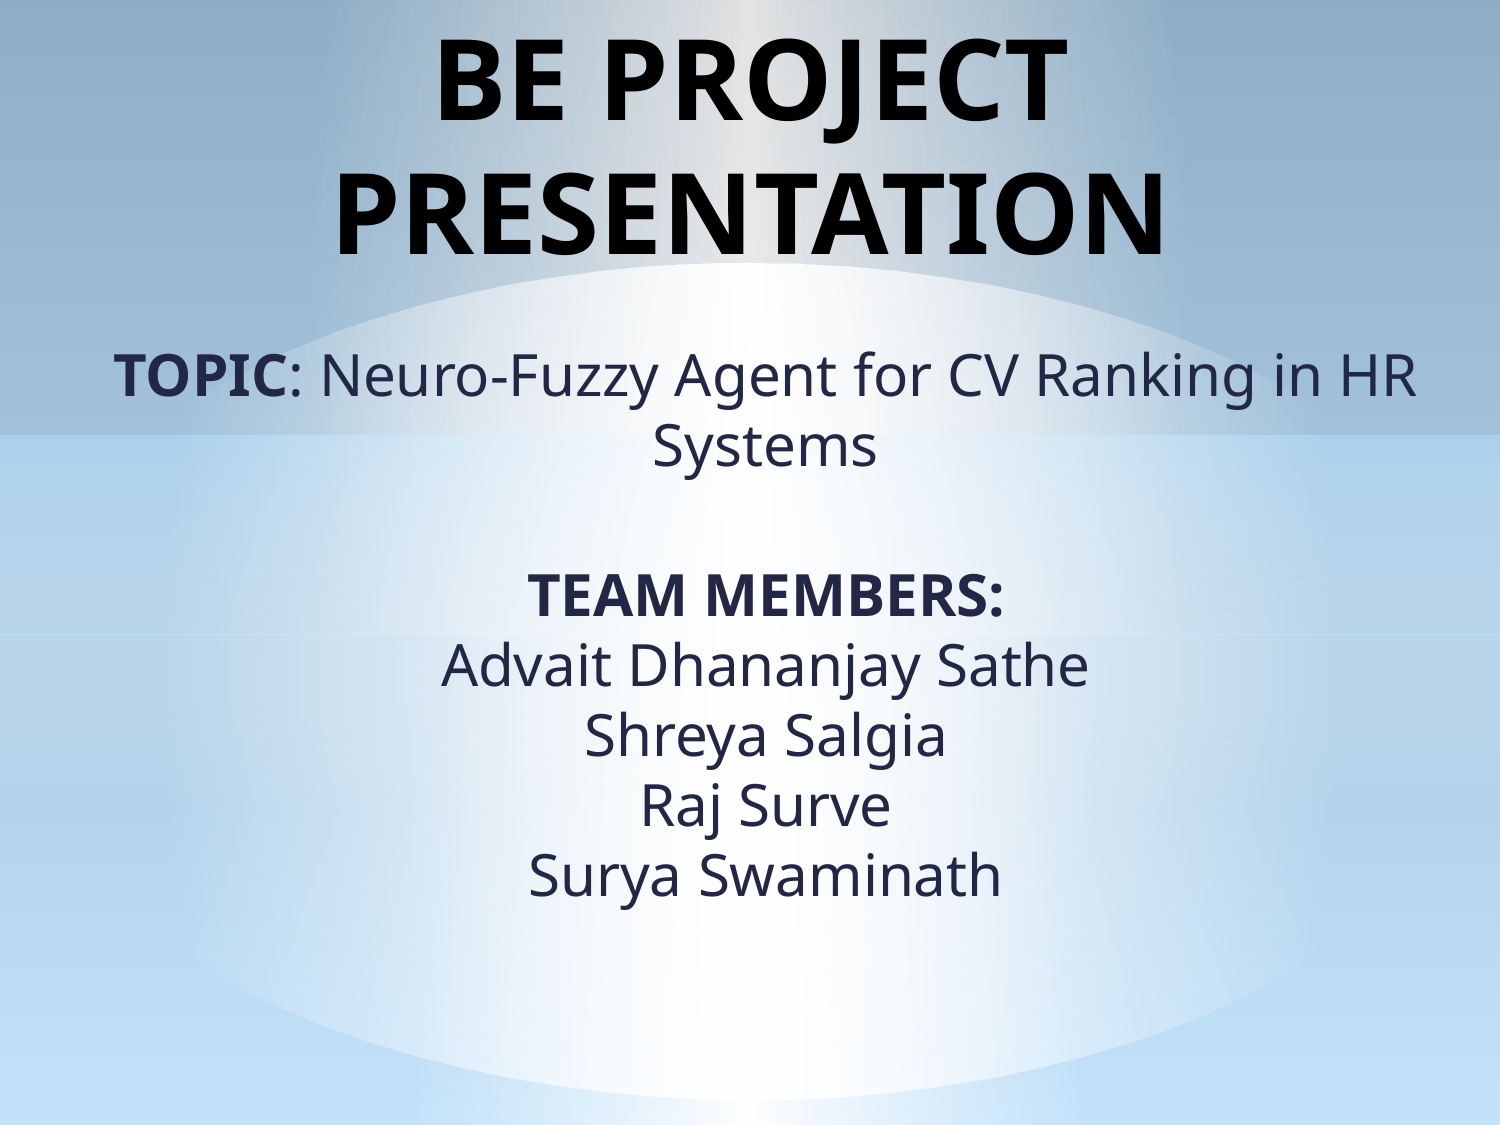

BE PROJECT PRESENTATION
# TOPIC: Neuro-Fuzzy Agent for CV Ranking in HR Systems
TEAM MEMBERS:
Advait Dhananjay Sathe
Shreya Salgia
Raj Surve
Surya Swaminath